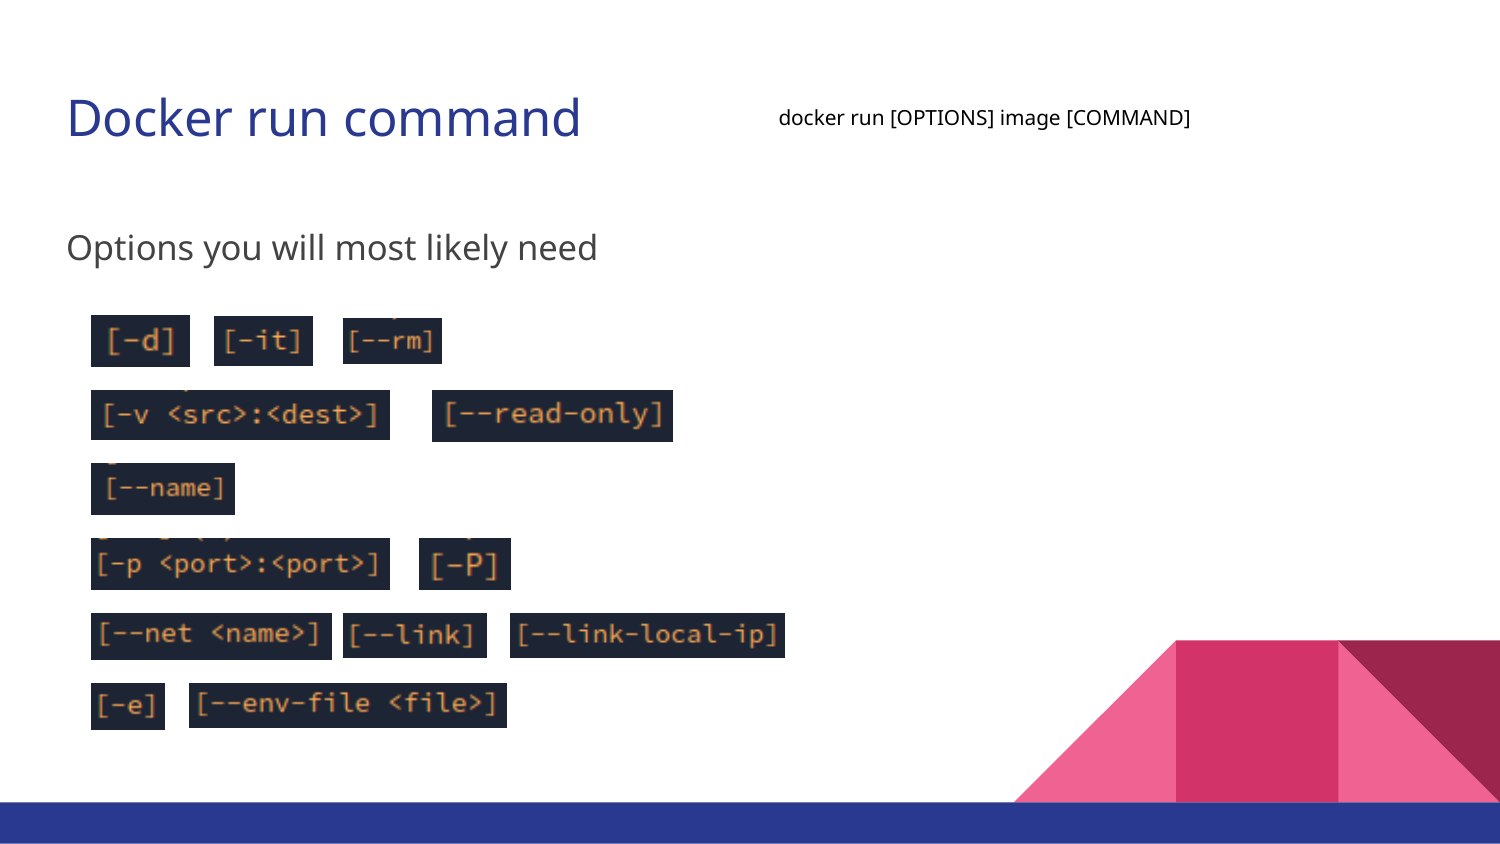

# Docker run command
docker run [OPTIONS] image [COMMAND]
Options you will most likely need